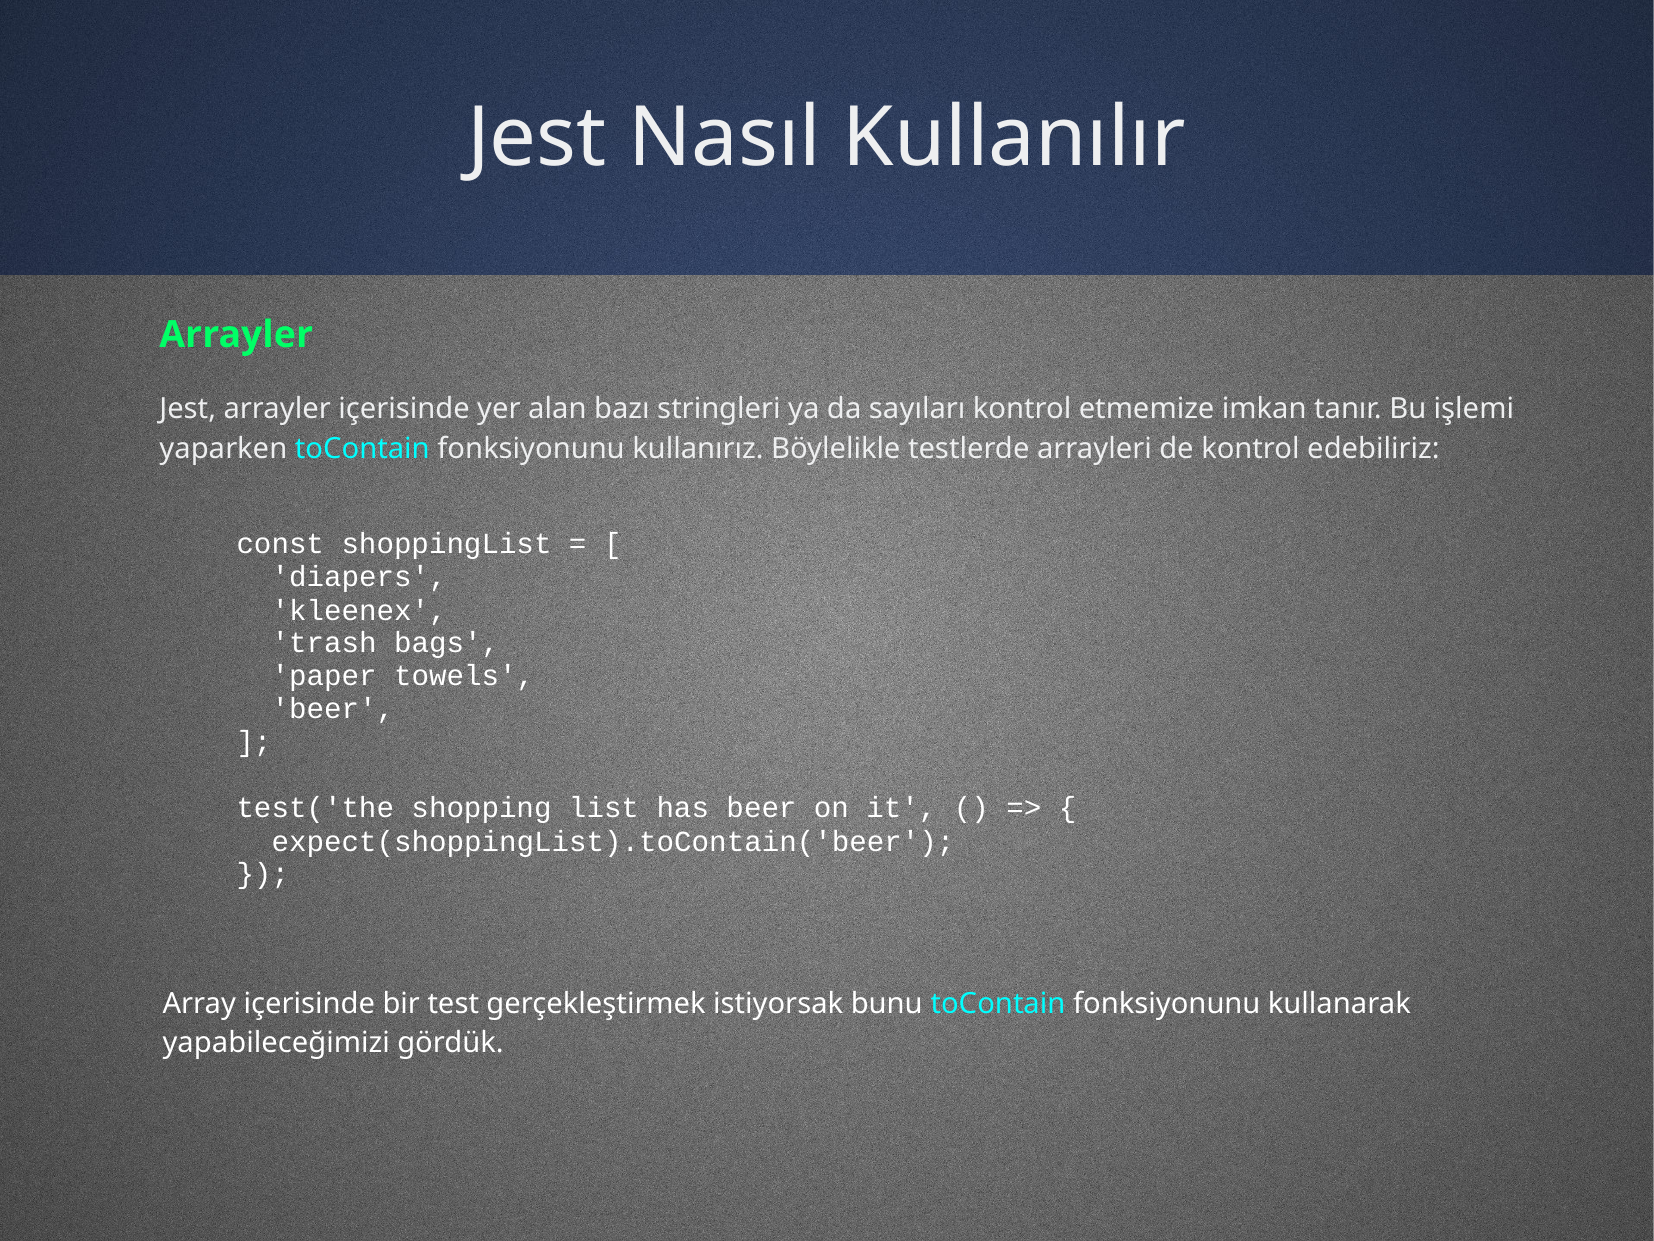

# Jest Nasıl Kullanılır
Arrayler
Jest, arrayler içerisinde yer alan bazı stringleri ya da sayıları kontrol etmemize imkan tanır. Bu işlemi yaparken toContain fonksiyonunu kullanırız. Böylelikle testlerde arrayleri de kontrol edebiliriz:
const shoppingList = [
 'diapers',
 'kleenex',
 'trash bags',
 'paper towels',
 'beer',
];
test('the shopping list has beer on it', () => {
 expect(shoppingList).toContain('beer');
});
Array içerisinde bir test gerçekleştirmek istiyorsak bunu toContain fonksiyonunu kullanarak yapabileceğimizi gördük.